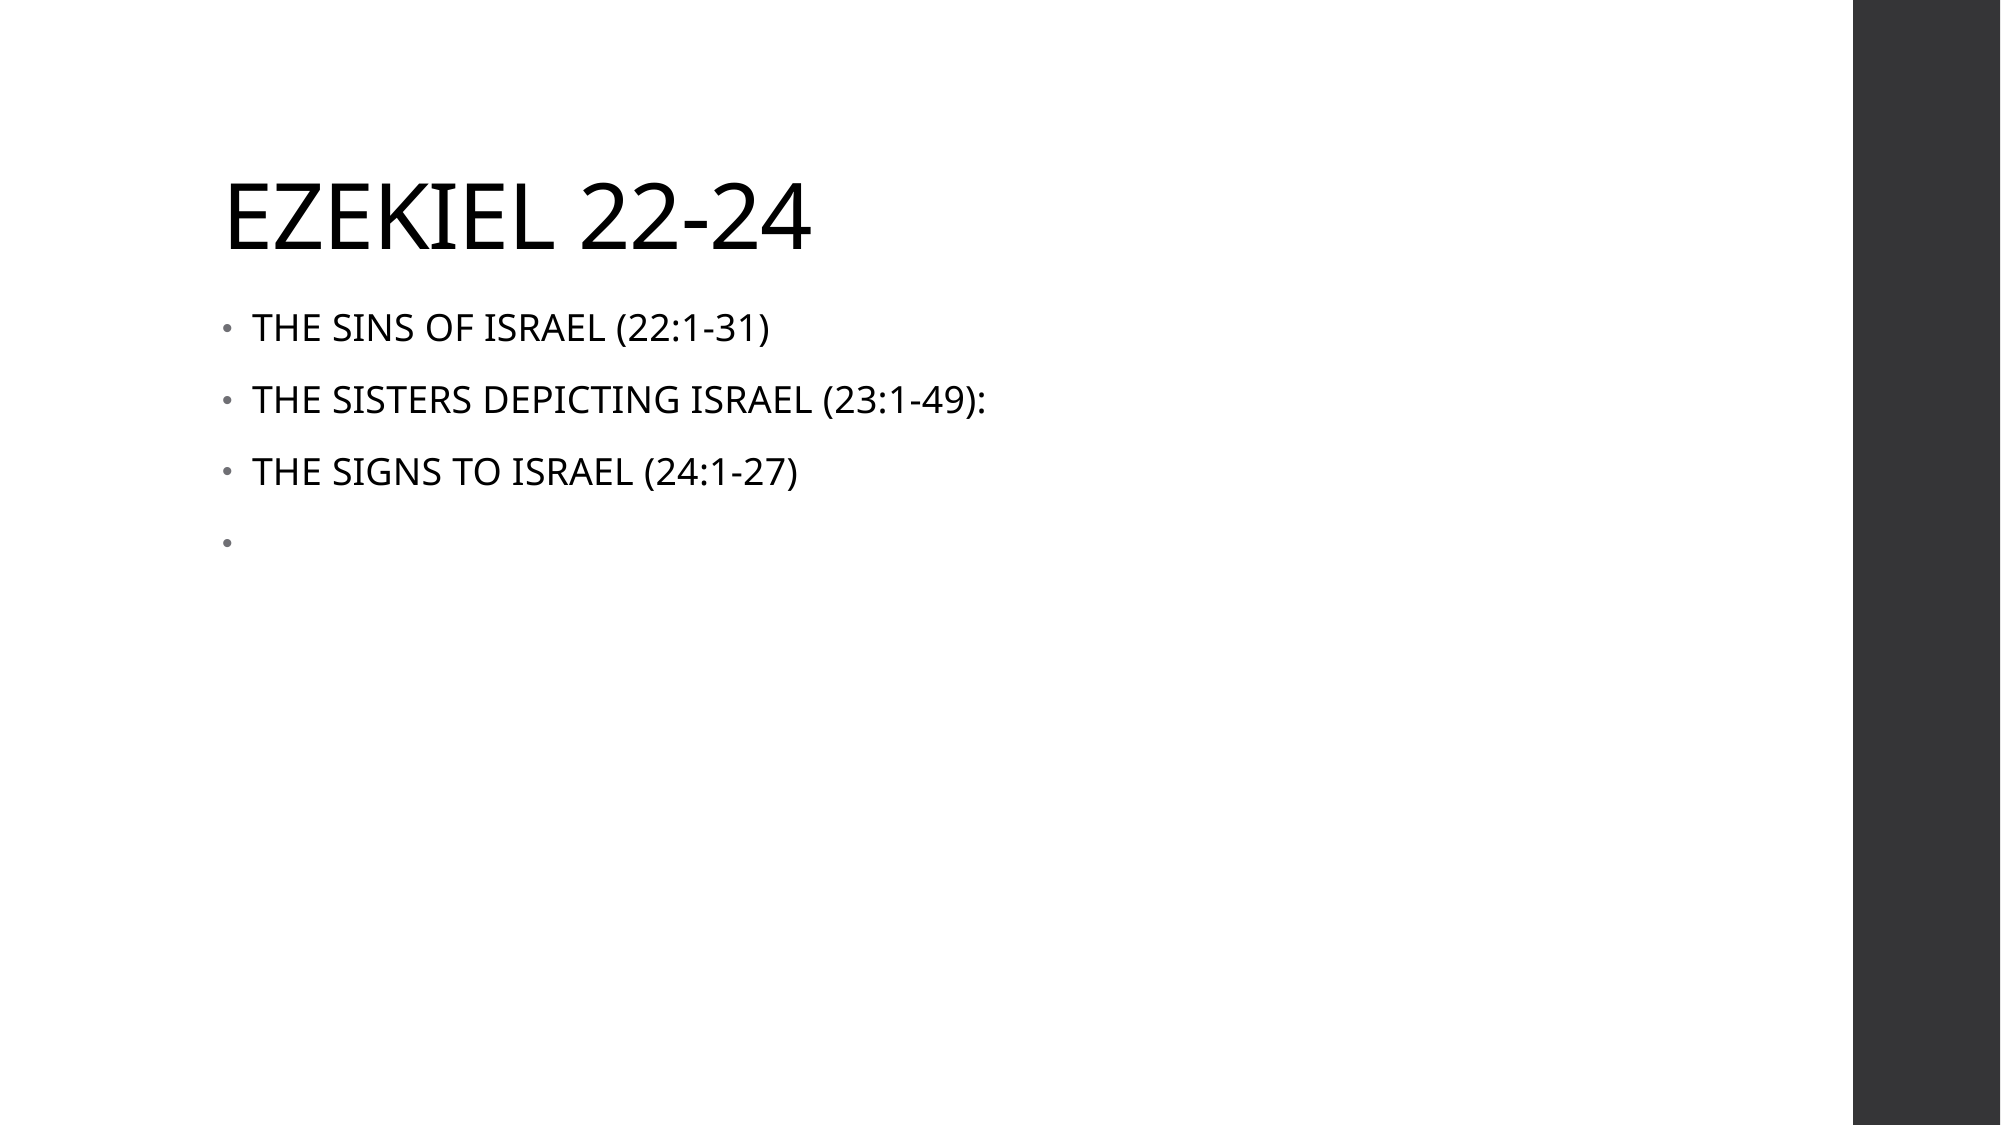

# EZEKIEL 22-24
THE SINS OF ISRAEL (22:1-31)
THE SISTERS DEPICTING ISRAEL (23:1-49):
THE SIGNS TO ISRAEL (24:1-27)